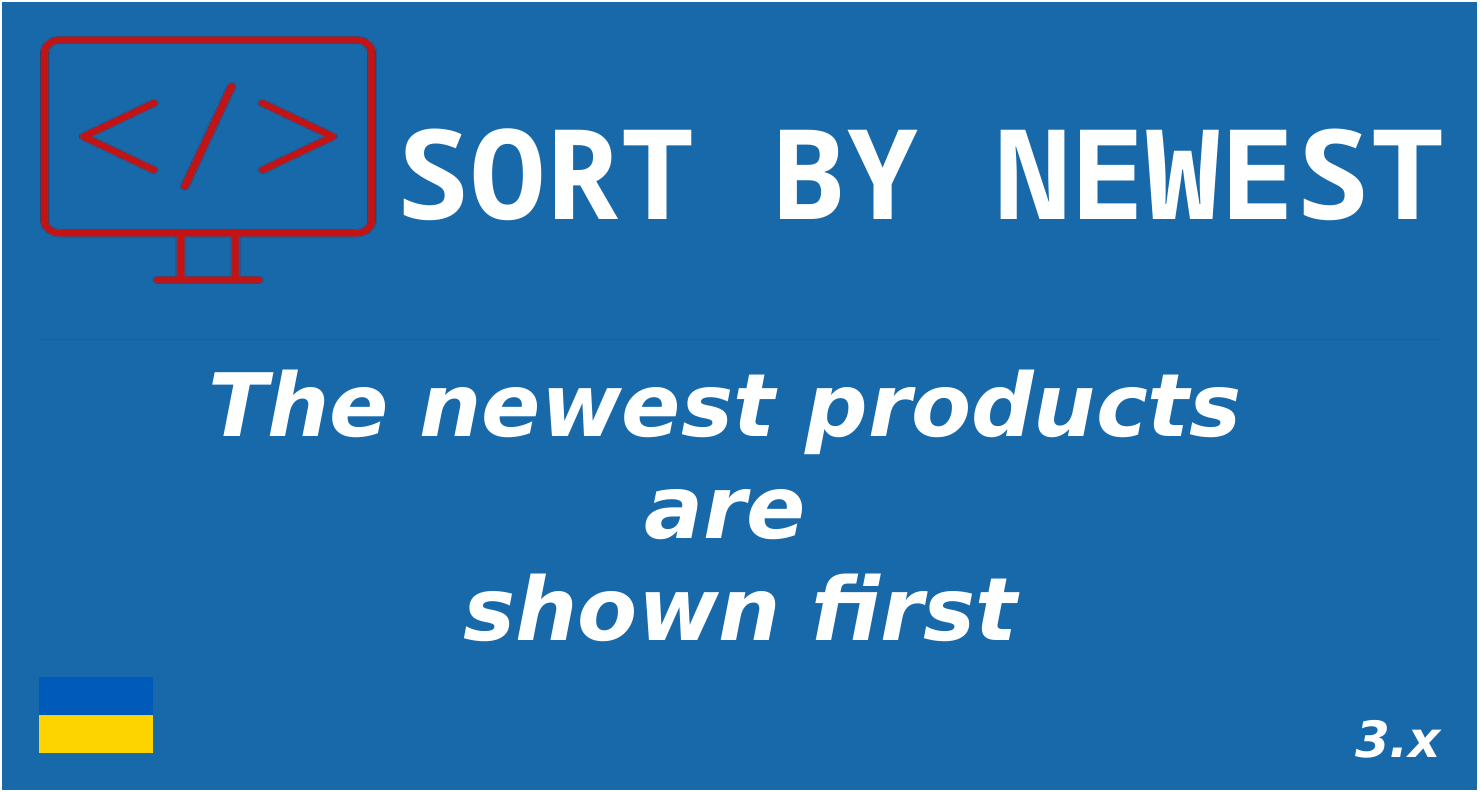

# SORT BY NEWEST
The newest products
are
shown first
3.x